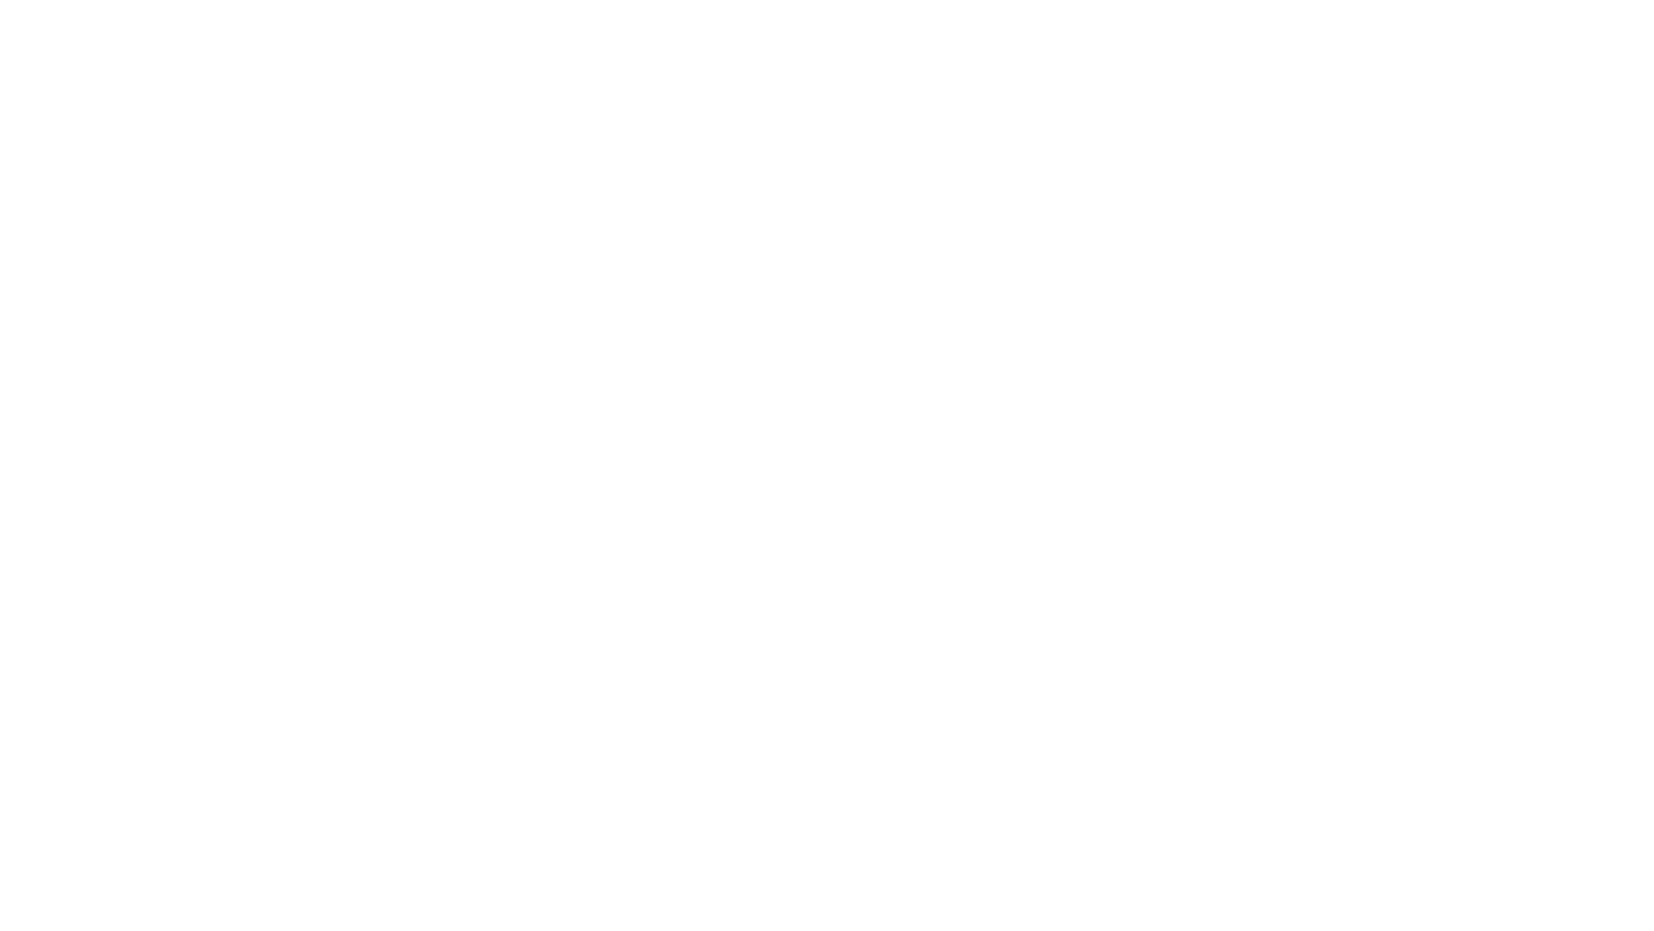

# Apresentação dos resultados
Assim obtemos um novo gráfico:
Onde na esquerda temos H e B no centro do anel e a direita sobre o ponto (x,y,h) ambos os casos na mesma altura mas